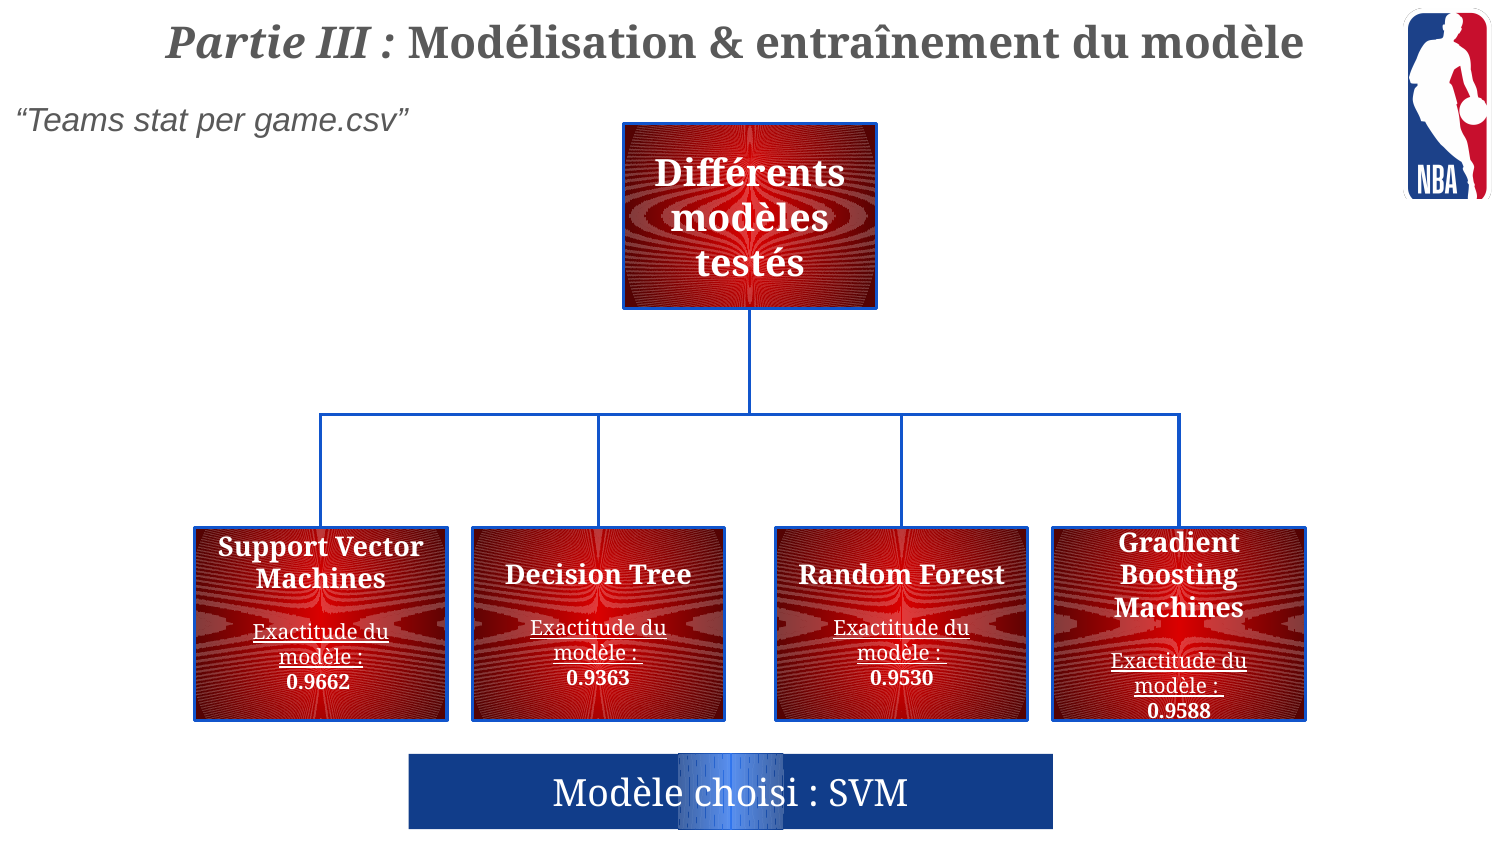

Partie III : Modélisation & entraînement du modèle
“Teams stat per game.csv”
Différents modèles
testés
Support Vector Machines
Exactitude du modèle :
0.9662
Decision Tree
Exactitude du modèle :
0.9363
Random Forest
Exactitude du modèle :
0.9530
Gradient Boosting Machines
Exactitude du modèle :
0.9588
Modèle choisi : SVM